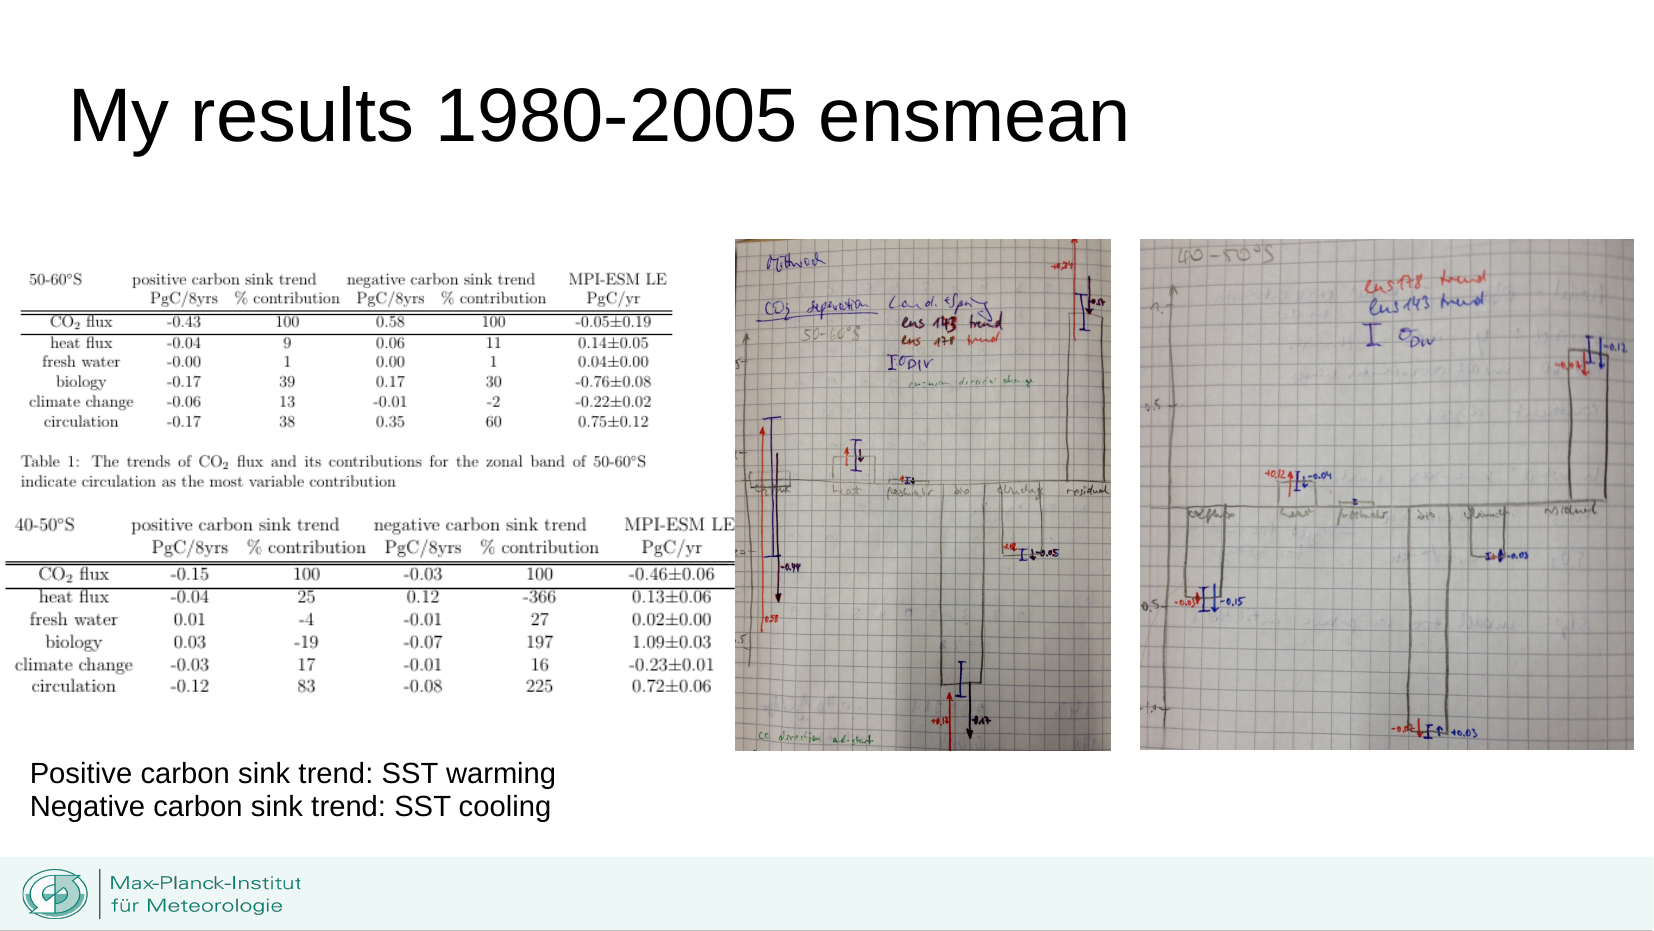

# My results 1980-2005 ensmean
Positive carbon sink trend: SST warming
Negative carbon sink trend: SST cooling